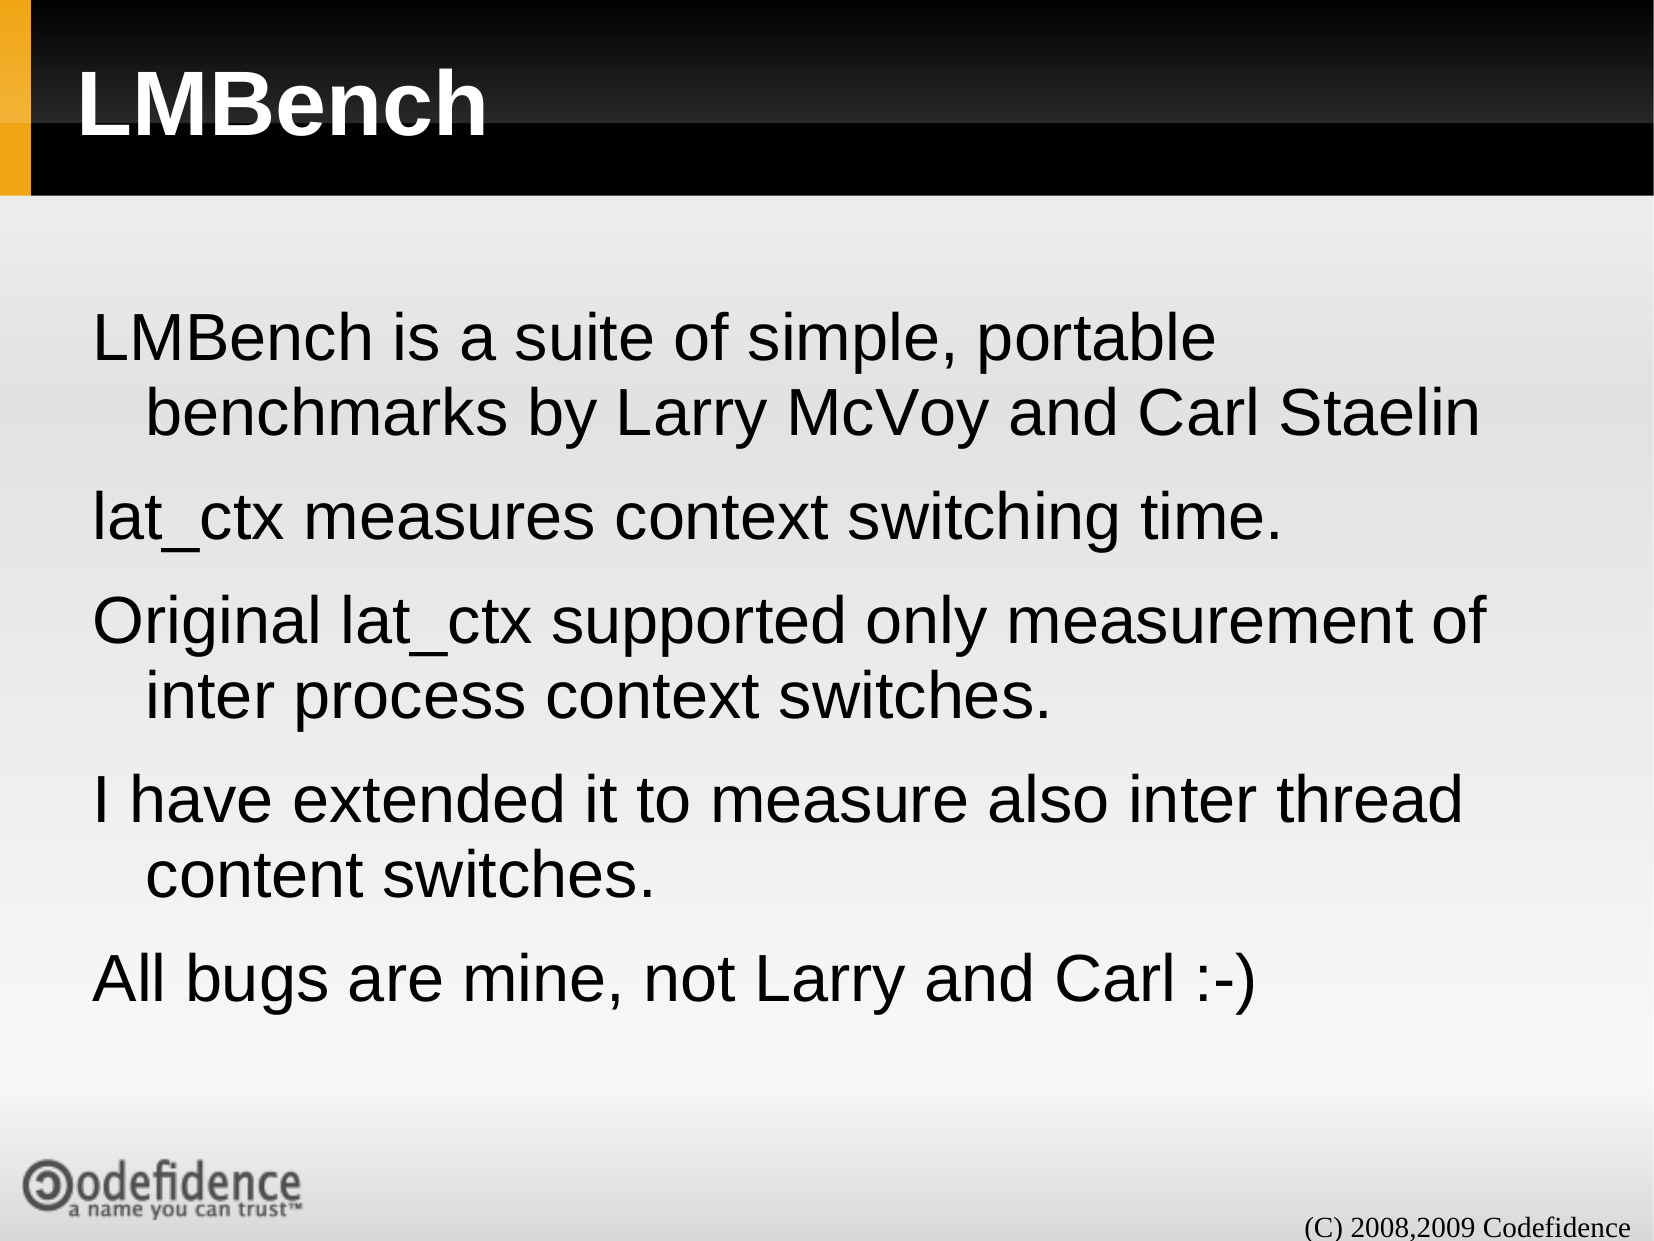

# LMBench
LMBench is a suite of simple, portable benchmarks by Larry McVoy and Carl Staelin
lat_ctx measures context switching time.
Original lat_ctx supported only measurement of inter process context switches.
I have extended it to measure also inter thread content switches.
All bugs are mine, not Larry and Carl :-)